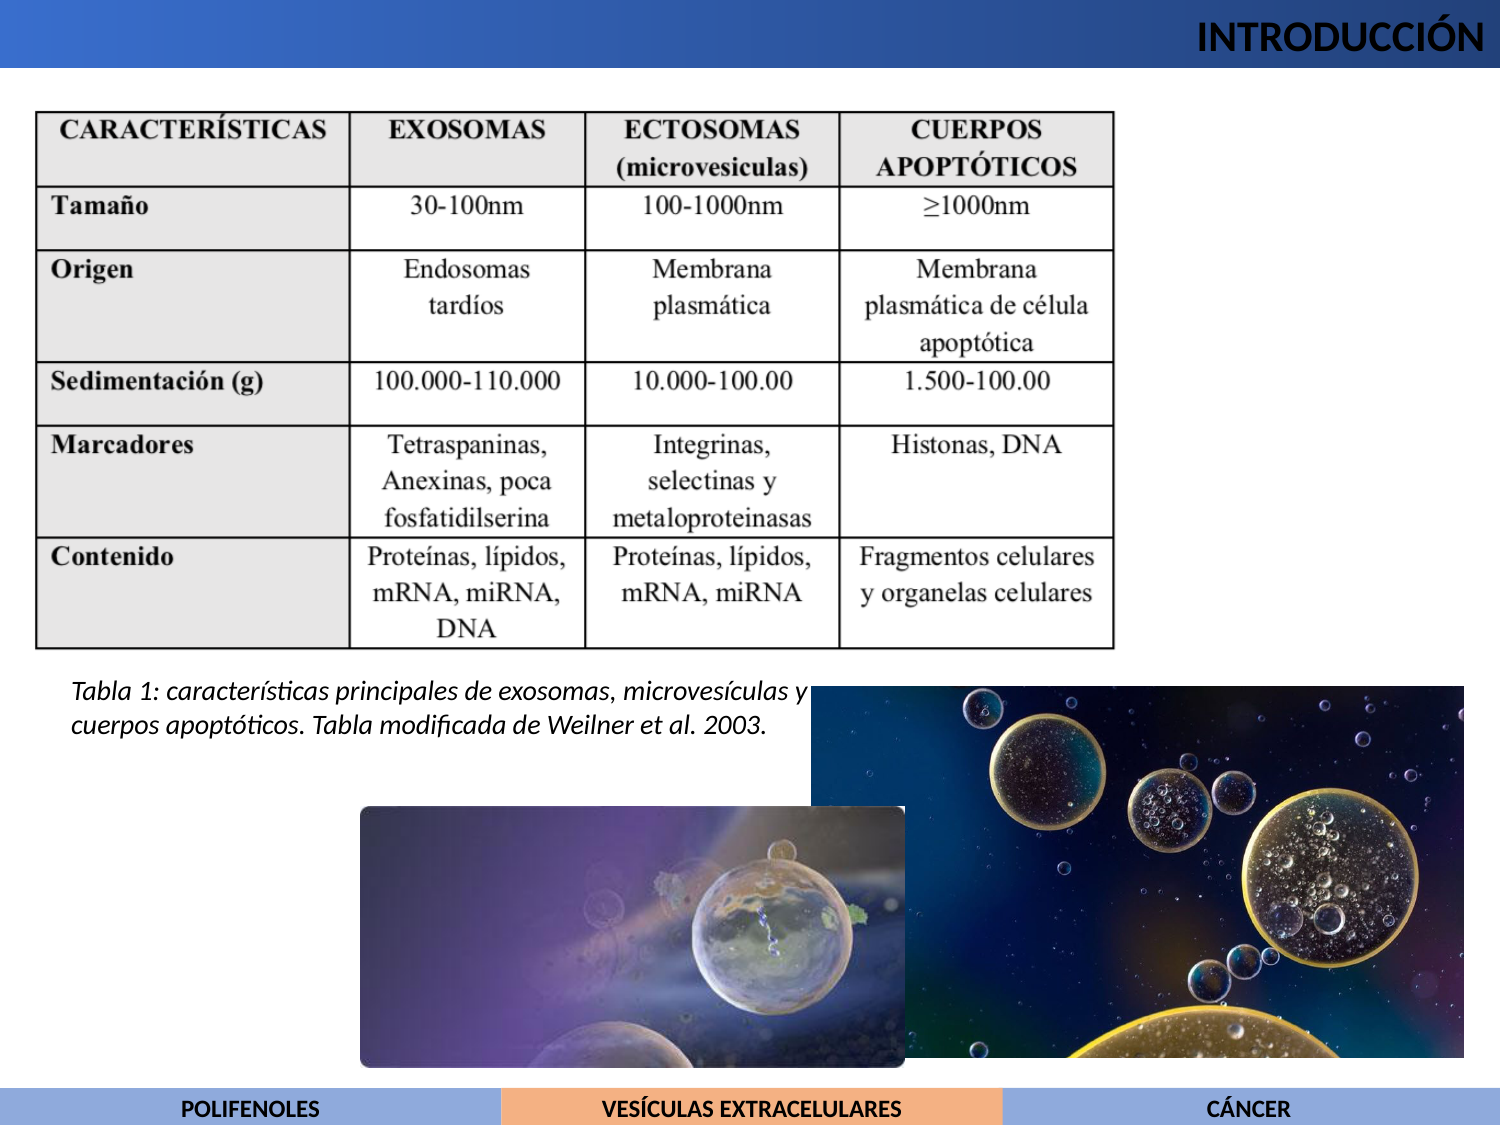

INTRODUCCIÓN
Tabla 1: características principales de exosomas, microvesículas y cuerpos apoptóticos. Tabla modificada de Weilner et al. 2003.
VESÍCULAS EXTRACELULARES
CÁNCER
POLIFENOLES